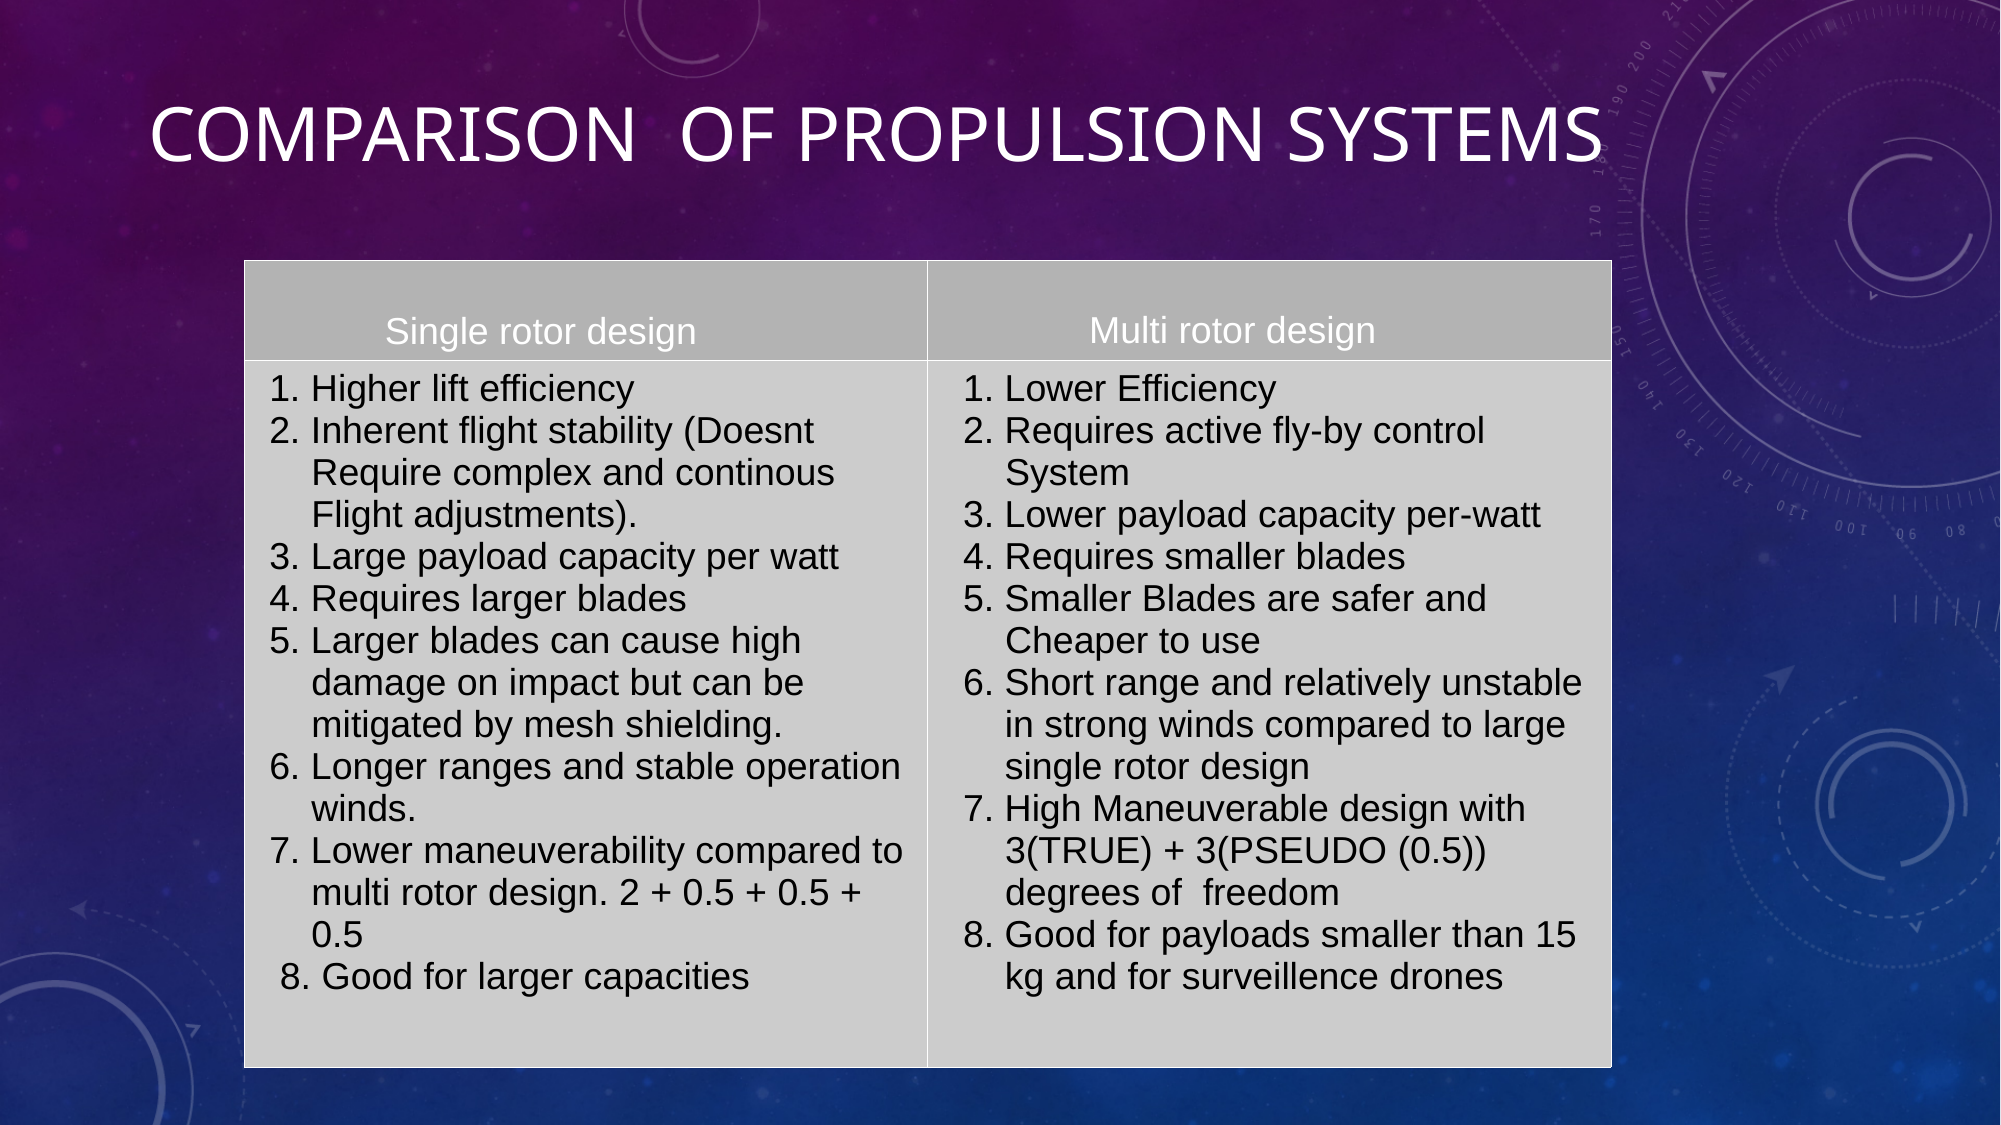

# Comparison of propulsion systems
| Single rotor design | Multi rotor design |
| --- | --- |
| 1. Higher lift efficiency 2. Inherent flight stability (Doesnt Require complex and continous Flight adjustments). 3. Large payload capacity per watt 4. Requires larger blades 5. Larger blades can cause high damage on impact but can be mitigated by mesh shielding. 6. Longer ranges and stable operation winds. 7. Lower maneuverability compared to multi rotor design. 2 + 0.5 + 0.5 + 0.5 8. Good for larger capacities | 1. Lower Efficiency 2. Requires active fly-by control System 3. Lower payload capacity per-watt 4. Requires smaller blades 5. Smaller Blades are safer and Cheaper to use 6. Short range and relatively unstable in strong winds compared to large single rotor design 7. High Maneuverable design with 3(TRUE) + 3(PSEUDO (0.5)) degrees of freedom 8. Good for payloads smaller than 15 kg and for surveillence drones |